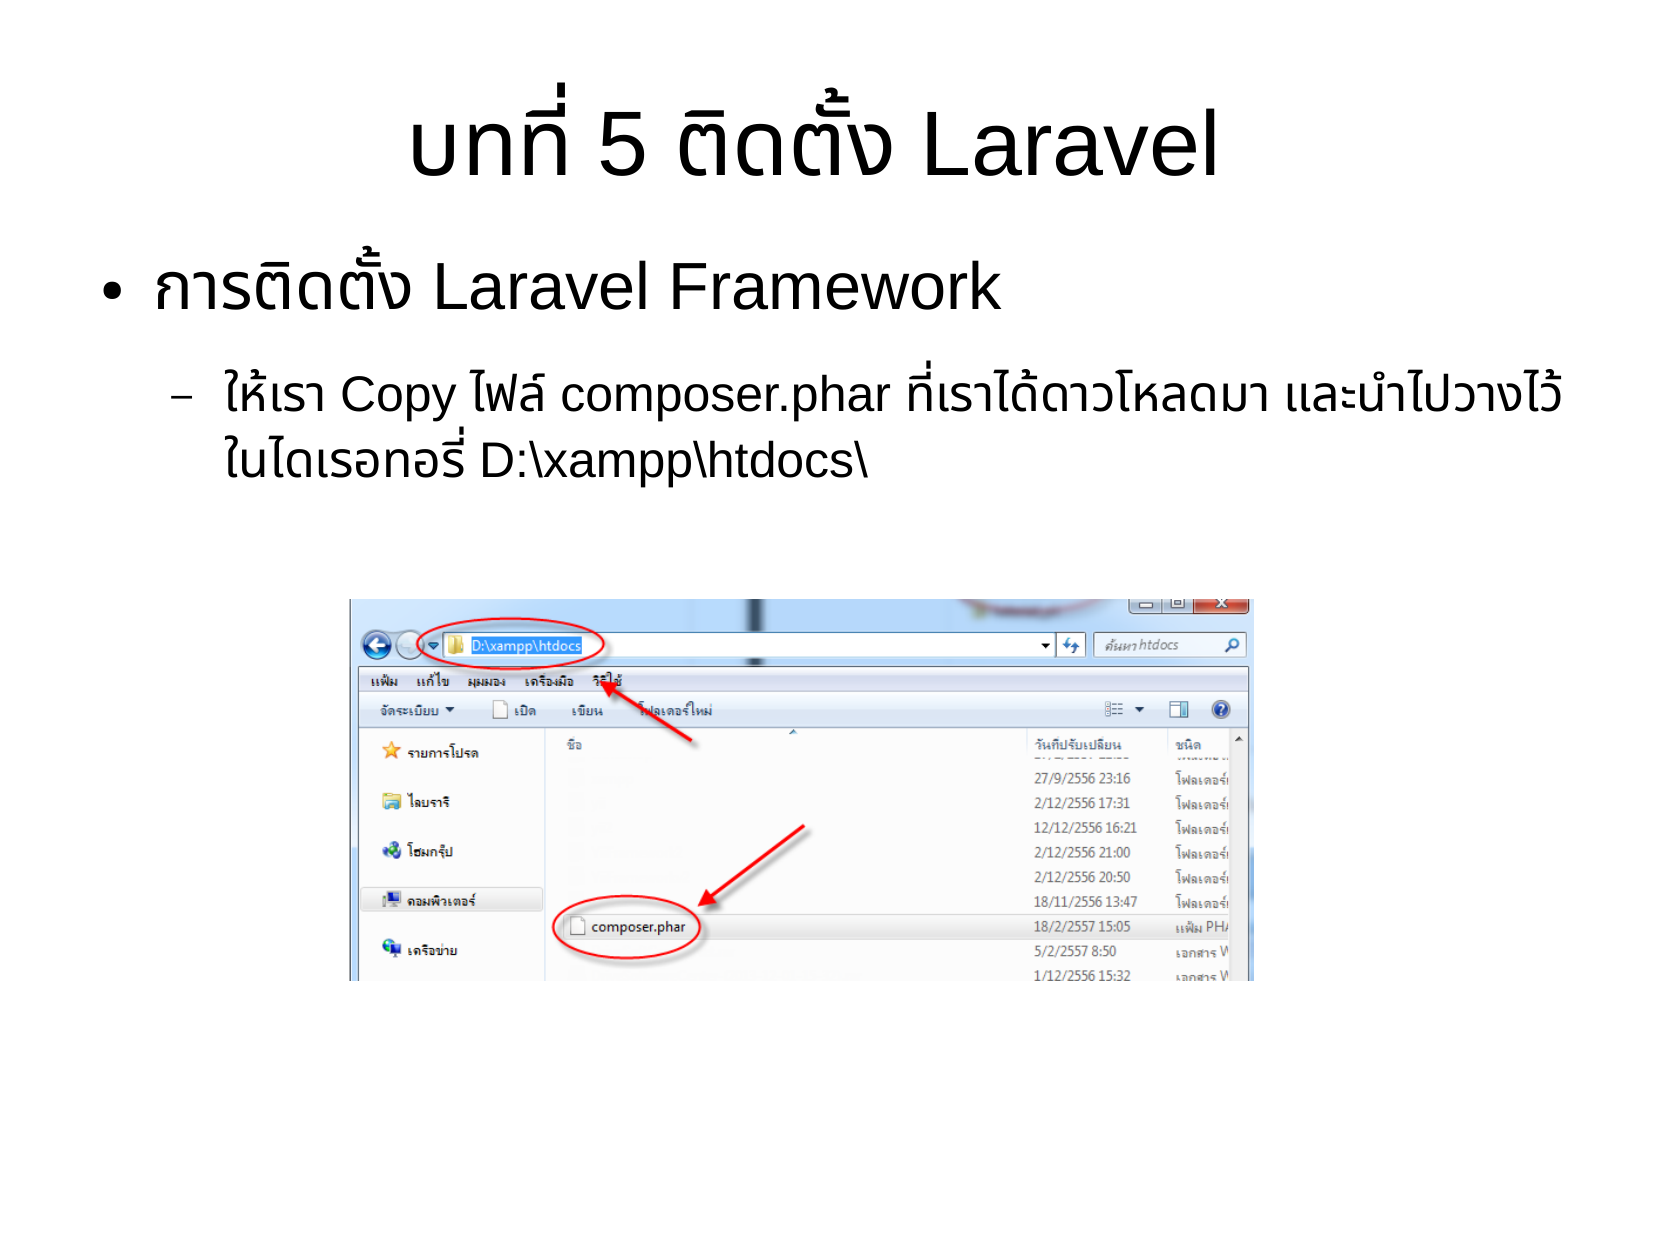

# บทที่ 5 ติดตั้ง Laravel
การติดตั้ง Laravel Framework
ให้เรา Copy ไฟล์ composer.phar ที่เราได้ดาวโหลดมา และนำไปวางไว้ในไดเรอทอรี่ D:\xampp\htdocs\